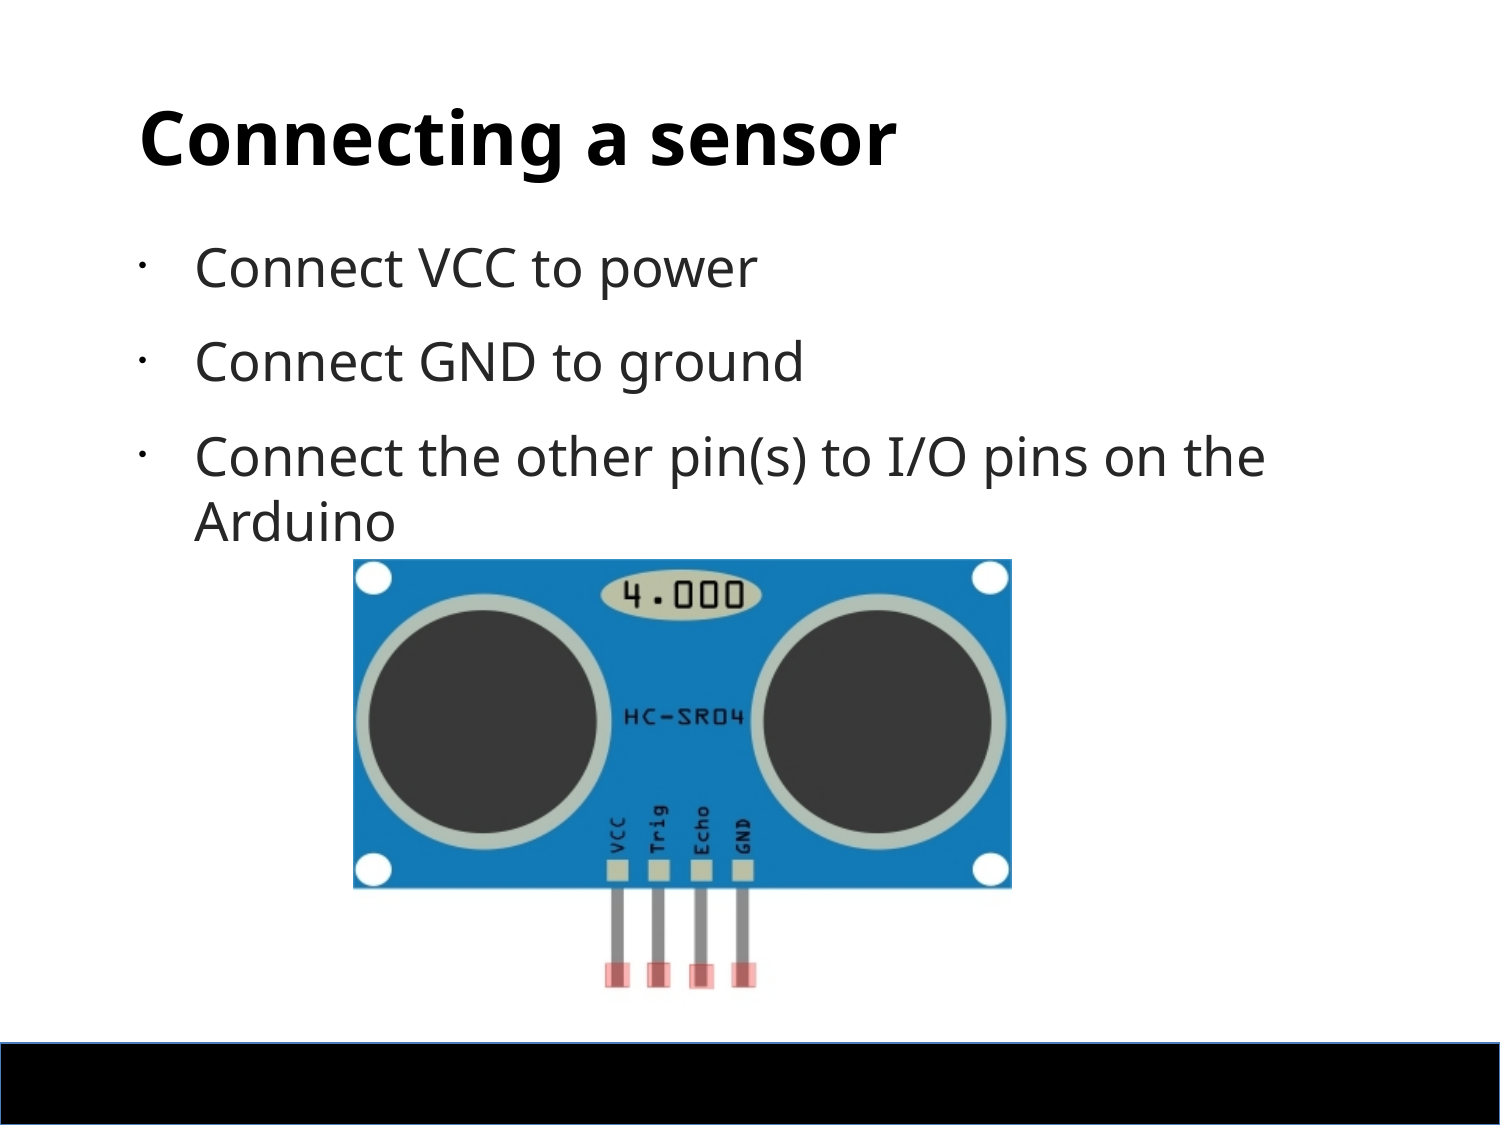

# Connecting a sensor
Connect VCC to power
Connect GND to ground
Connect the other pin(s) to I/O pins on the Arduino